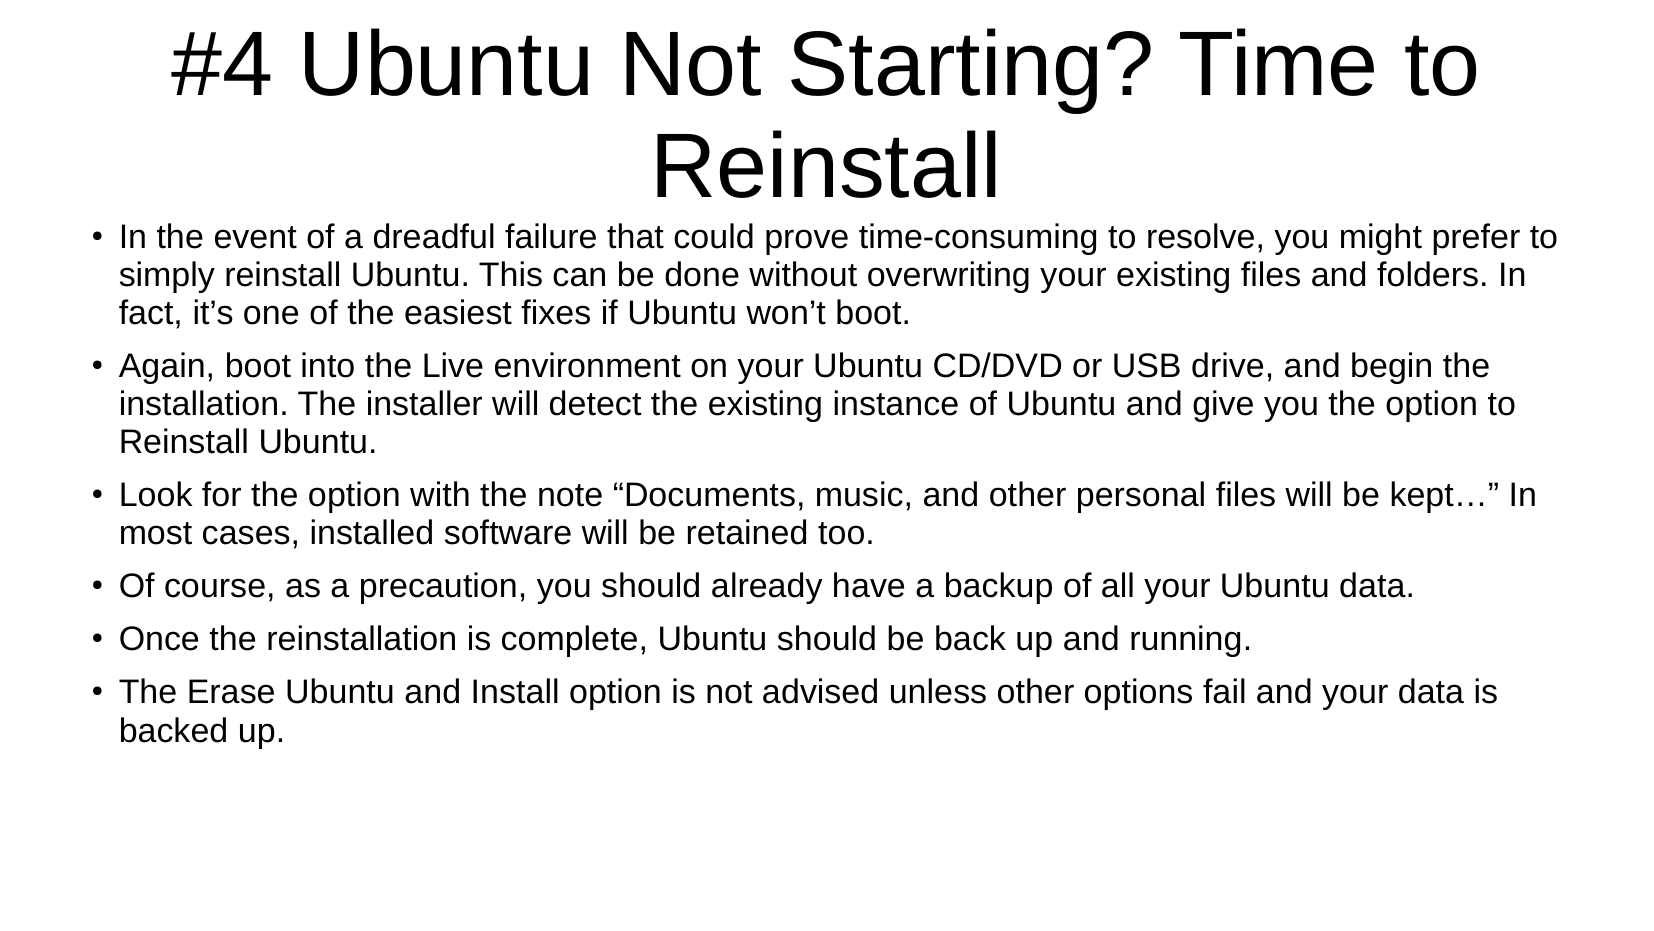

# #4 Ubuntu Not Starting? Time to Reinstall
In the event of a dreadful failure that could prove time-consuming to resolve, you might prefer to simply reinstall Ubuntu. This can be done without overwriting your existing files and folders. In fact, it’s one of the easiest fixes if Ubuntu won’t boot.
Again, boot into the Live environment on your Ubuntu CD/DVD or USB drive, and begin the installation. The installer will detect the existing instance of Ubuntu and give you the option to Reinstall Ubuntu.
Look for the option with the note “Documents, music, and other personal files will be kept…” In most cases, installed software will be retained too.
Of course, as a precaution, you should already have a backup of all your Ubuntu data.
Once the reinstallation is complete, Ubuntu should be back up and running.
The Erase Ubuntu and Install option is not advised unless other options fail and your data is backed up.